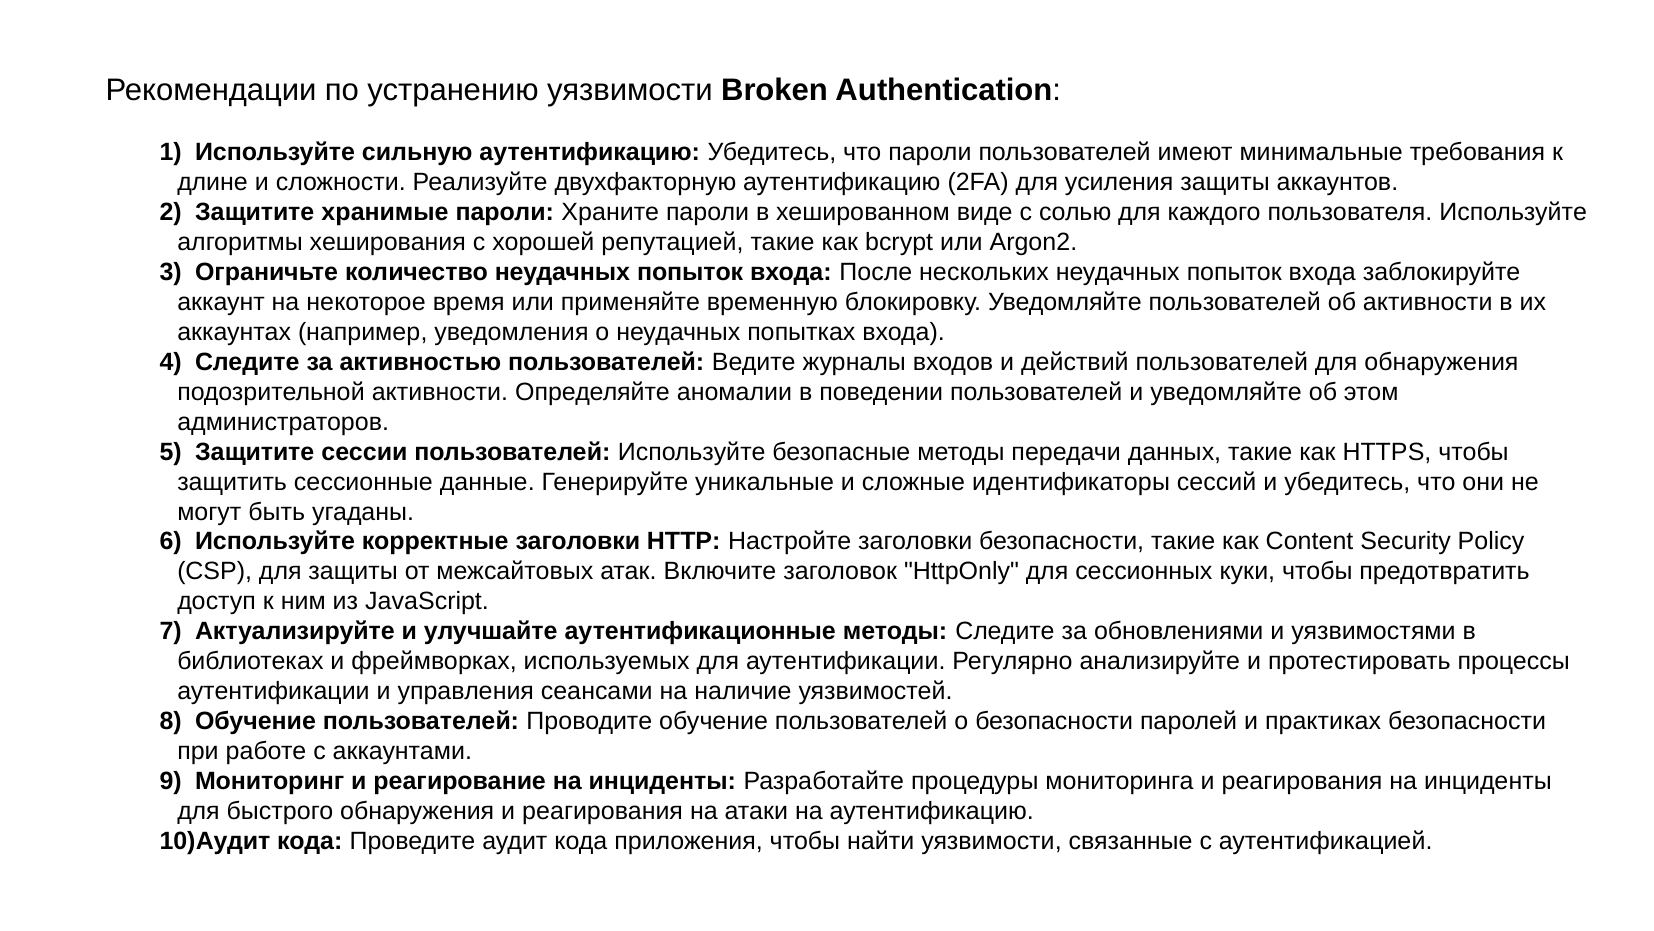

Рекомендации по устранению уязвимости Broken Authentication:
Используйте сильную аутентификацию: Убедитесь, что пароли пользователей имеют минимальные требования к длине и сложности. Реализуйте двухфакторную аутентификацию (2FA) для усиления защиты аккаунтов.
Защитите хранимые пароли: Храните пароли в хешированном виде с солью для каждого пользователя. Используйте алгоритмы хеширования с хорошей репутацией, такие как bcrypt или Argon2.
Ограничьте количество неудачных попыток входа: После нескольких неудачных попыток входа заблокируйте аккаунт на некоторое время или применяйте временную блокировку. Уведомляйте пользователей об активности в их аккаунтах (например, уведомления о неудачных попытках входа).
Следите за активностью пользователей: Ведите журналы входов и действий пользователей для обнаружения подозрительной активности. Определяйте аномалии в поведении пользователей и уведомляйте об этом администраторов.
Защитите сессии пользователей: Используйте безопасные методы передачи данных, такие как HTTPS, чтобы защитить сессионные данные. Генерируйте уникальные и сложные идентификаторы сессий и убедитесь, что они не могут быть угаданы.
Используйте корректные заголовки HTTP: Настройте заголовки безопасности, такие как Content Security Policy (CSP), для защиты от межсайтовых атак. Включите заголовок "HttpOnly" для сессионных куки, чтобы предотвратить доступ к ним из JavaScript.
Актуализируйте и улучшайте аутентификационные методы: Следите за обновлениями и уязвимостями в библиотеках и фреймворках, используемых для аутентификации. Регулярно анализируйте и протестировать процессы аутентификации и управления сеансами на наличие уязвимостей.
Обучение пользователей: Проводите обучение пользователей о безопасности паролей и практиках безопасности при работе с аккаунтами.
Мониторинг и реагирование на инциденты: Разработайте процедуры мониторинга и реагирования на инциденты для быстрого обнаружения и реагирования на атаки на аутентификацию.
Аудит кода: Проведите аудит кода приложения, чтобы найти уязвимости, связанные с аутентификацией.